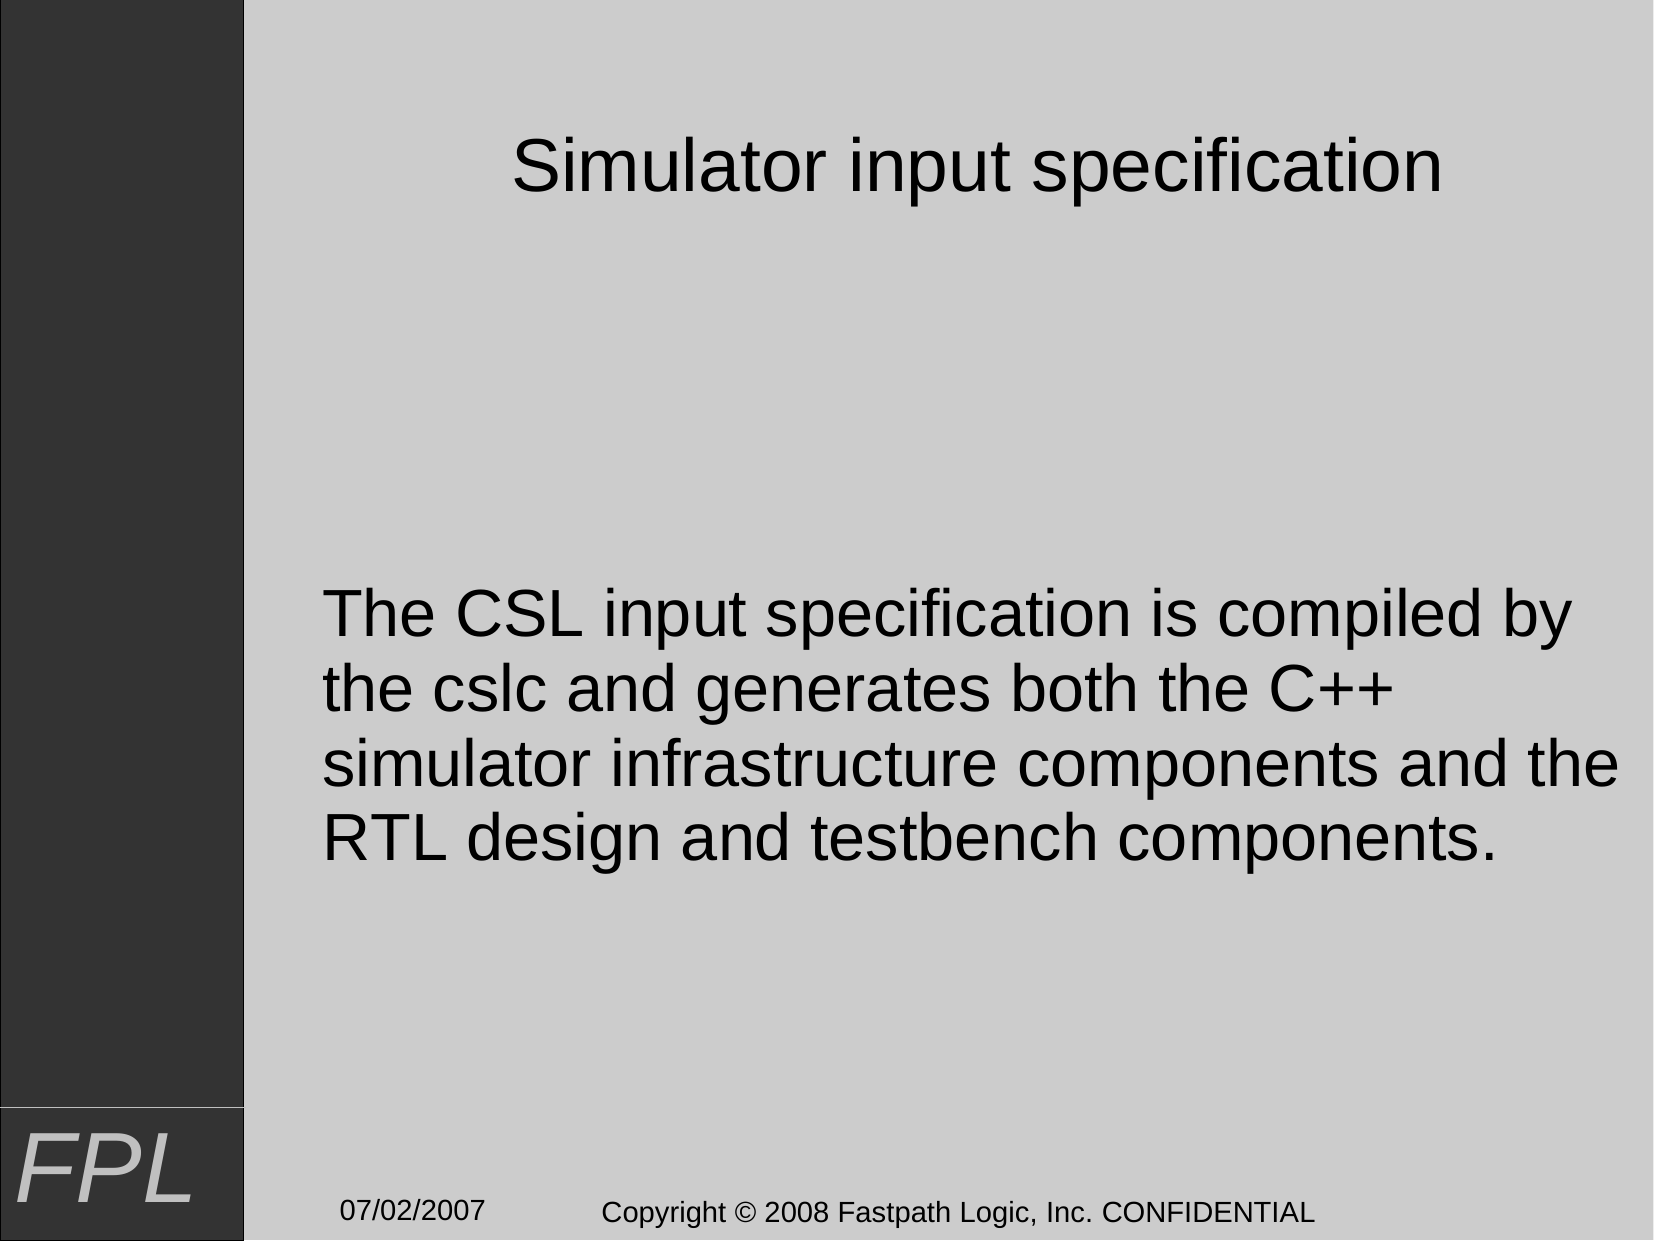

# Simulator input specification
The CSL input specification is compiled by the cslc and generates both the C++ simulator infrastructure components and the RTL design and testbench components.
07/02/2007
© 2007 FASTPATH LOGIC INC.